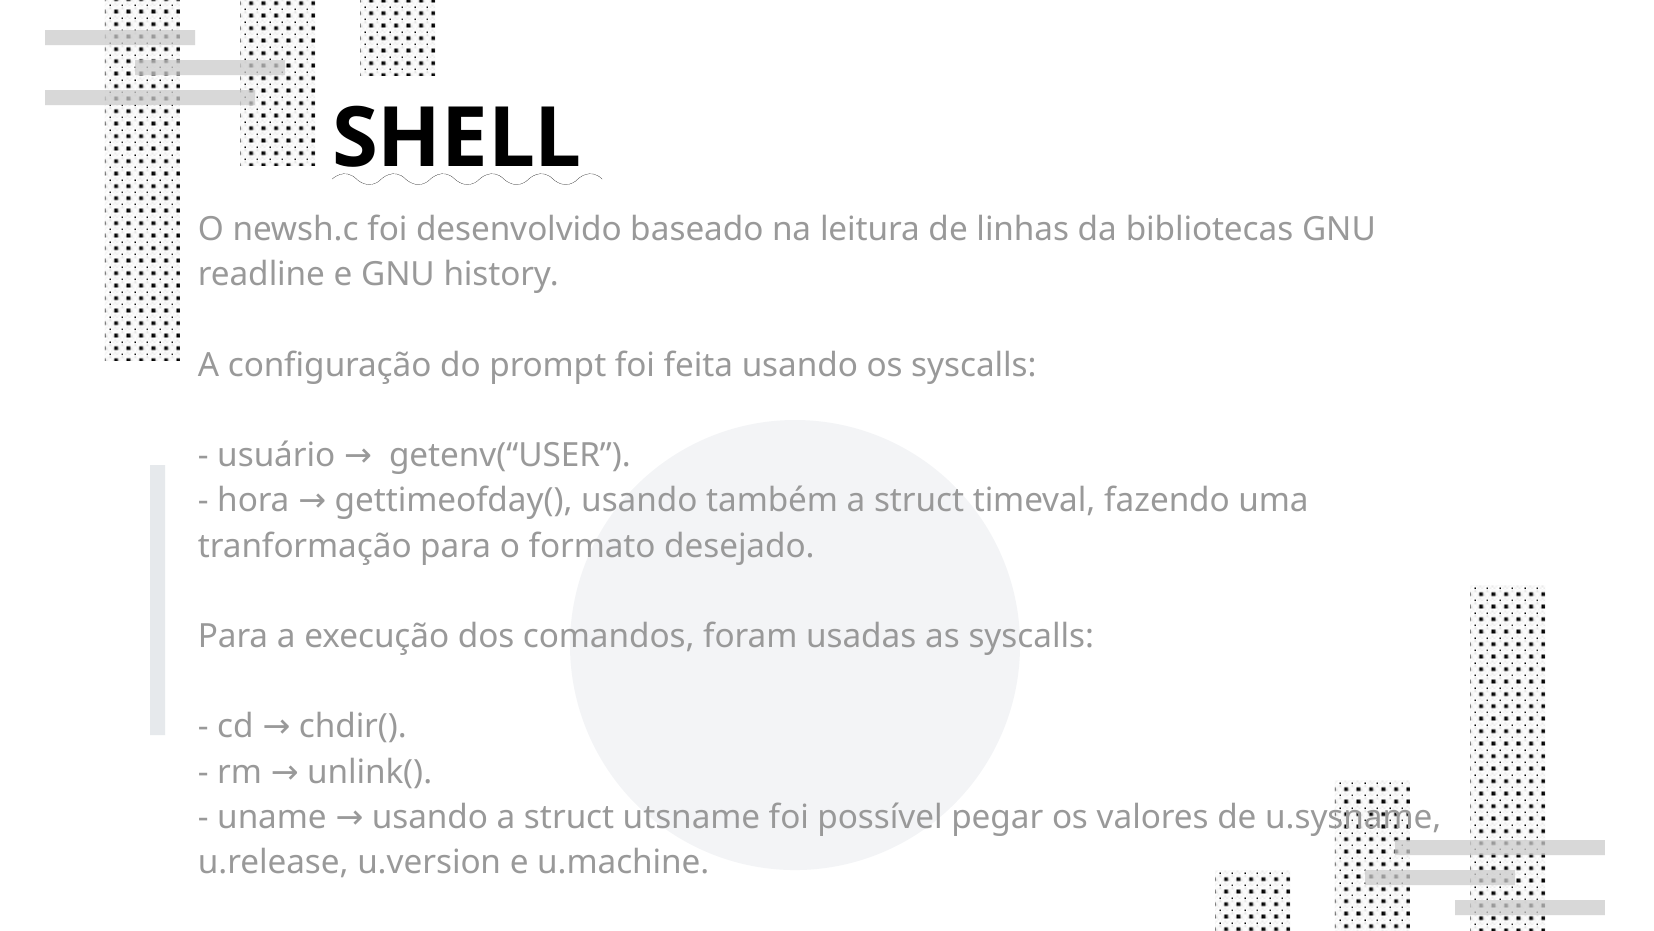

SHELL
O newsh.c foi desenvolvido baseado na leitura de linhas da bibliotecas GNU readline e GNU history.
A configuração do prompt foi feita usando os syscalls:
- usuário → getenv(“USER”).
- hora → gettimeofday(), usando também a struct timeval, fazendo uma tranformação para o formato desejado.
Para a execução dos comandos, foram usadas as syscalls:
- cd → chdir().
- rm → unlink().
- uname → usando a struct utsname foi possível pegar os valores de u.sysname, u.release, u.version e u.machine.
Para a execução de bins e executáveis foi usado um fork com
execvp().